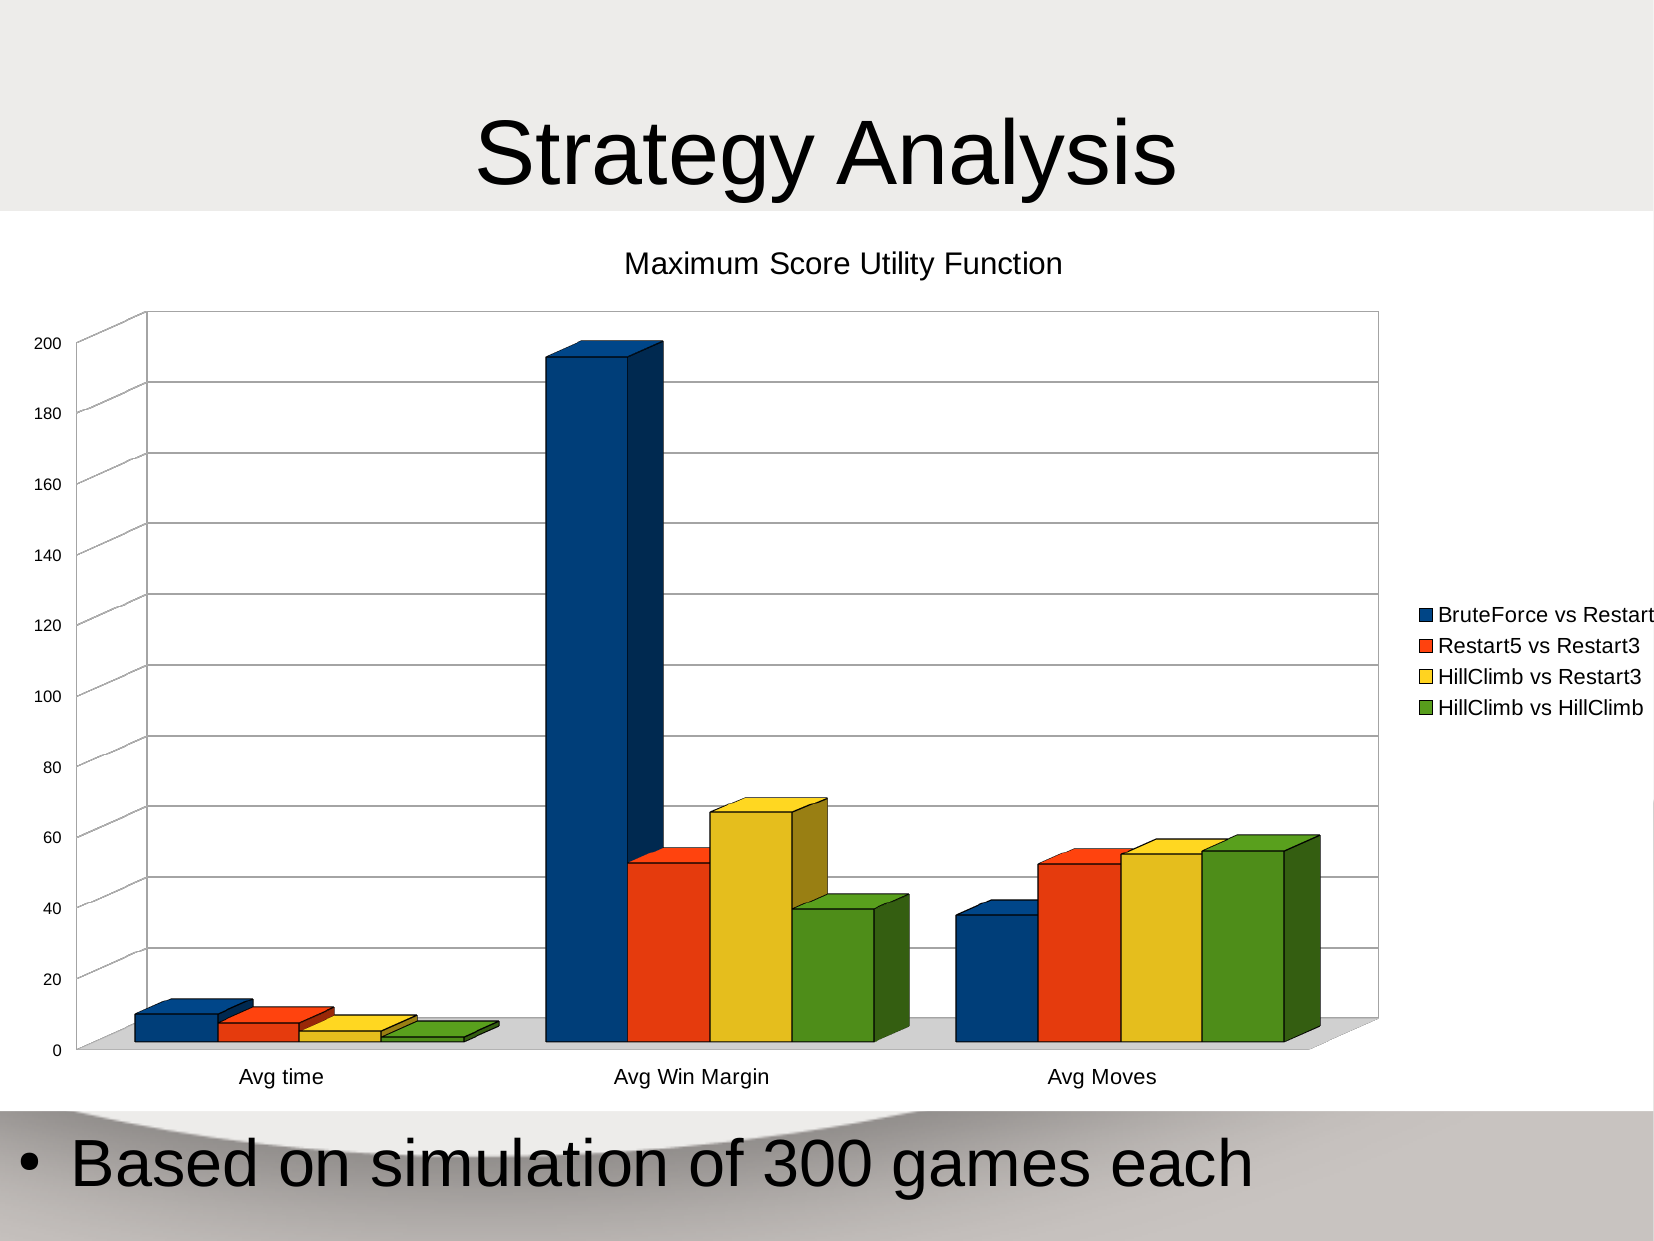

# Strategy Analysis
Based on simulation of 300 games each
[unsupported chart]